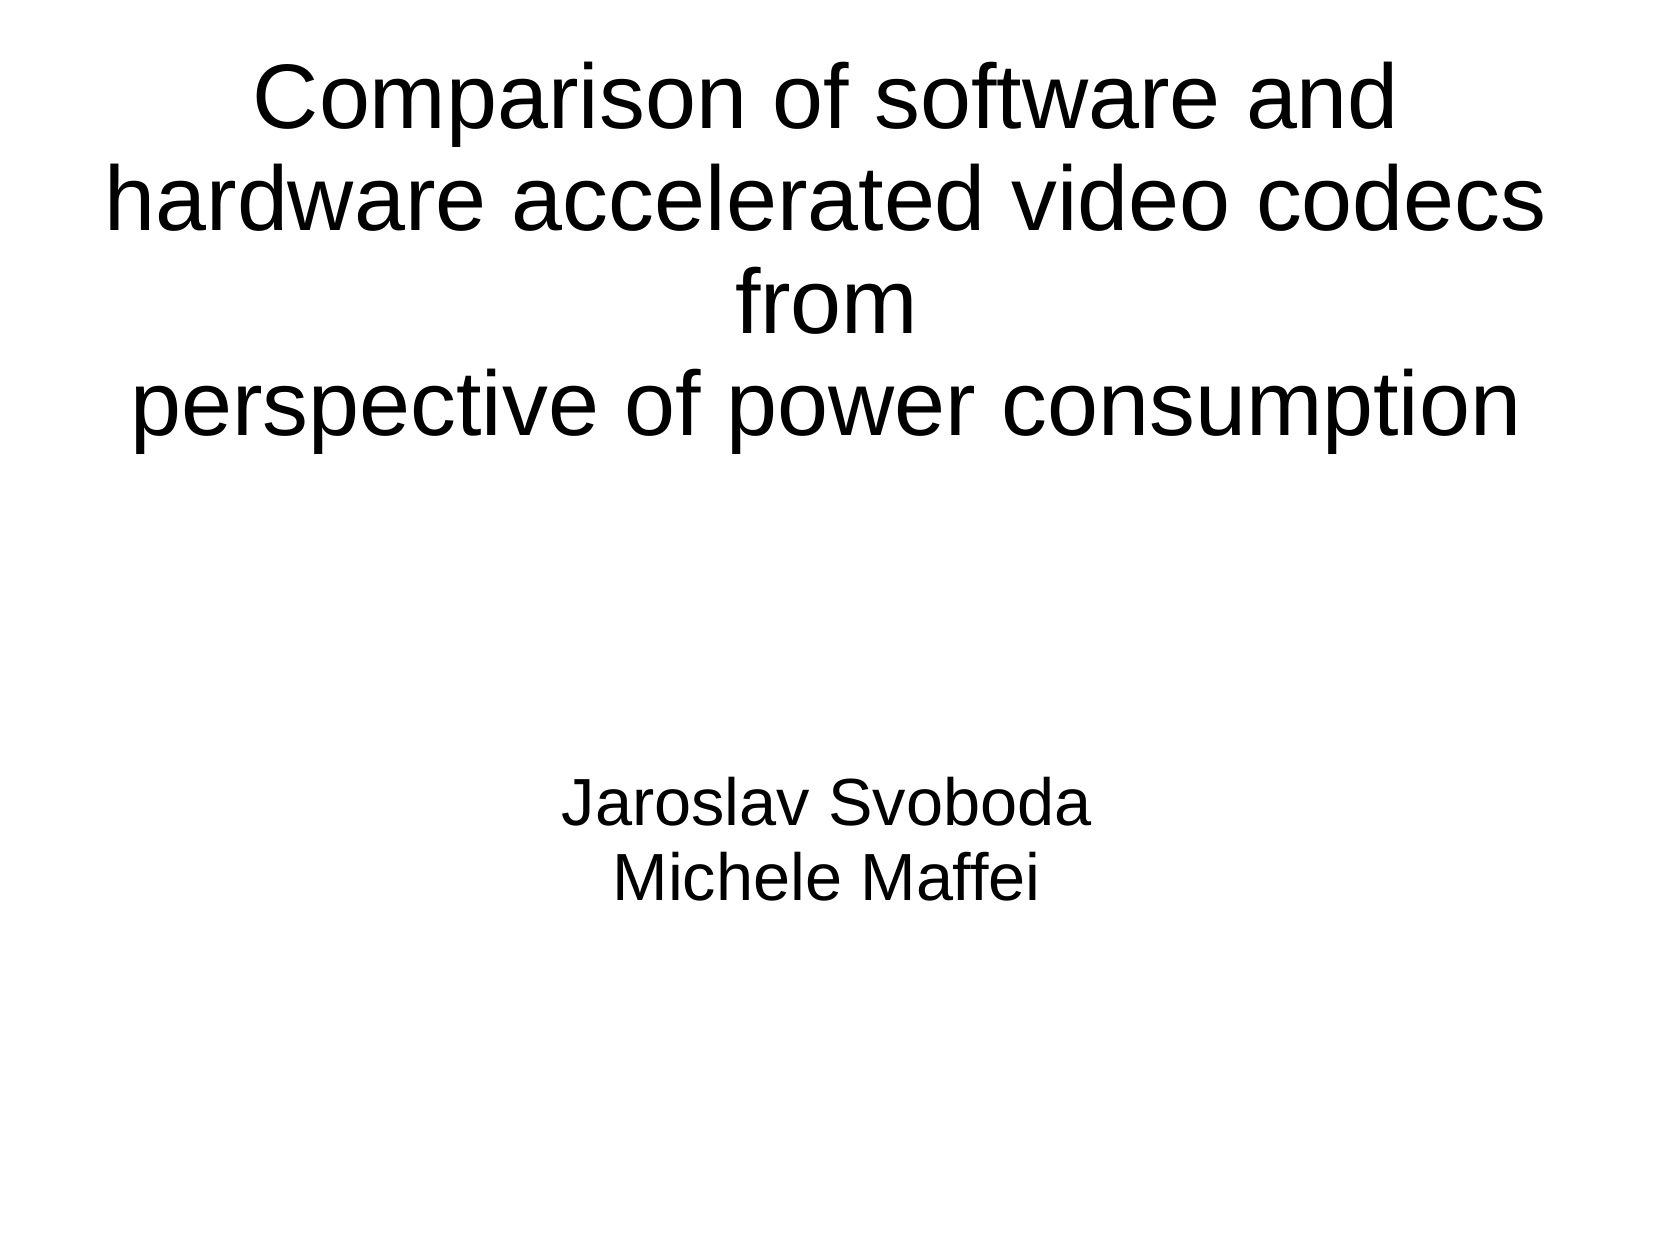

# Comparison of software and hardware accelerated video codecs from perspective of power consumption
Jaroslav Svoboda
Michele Maffei